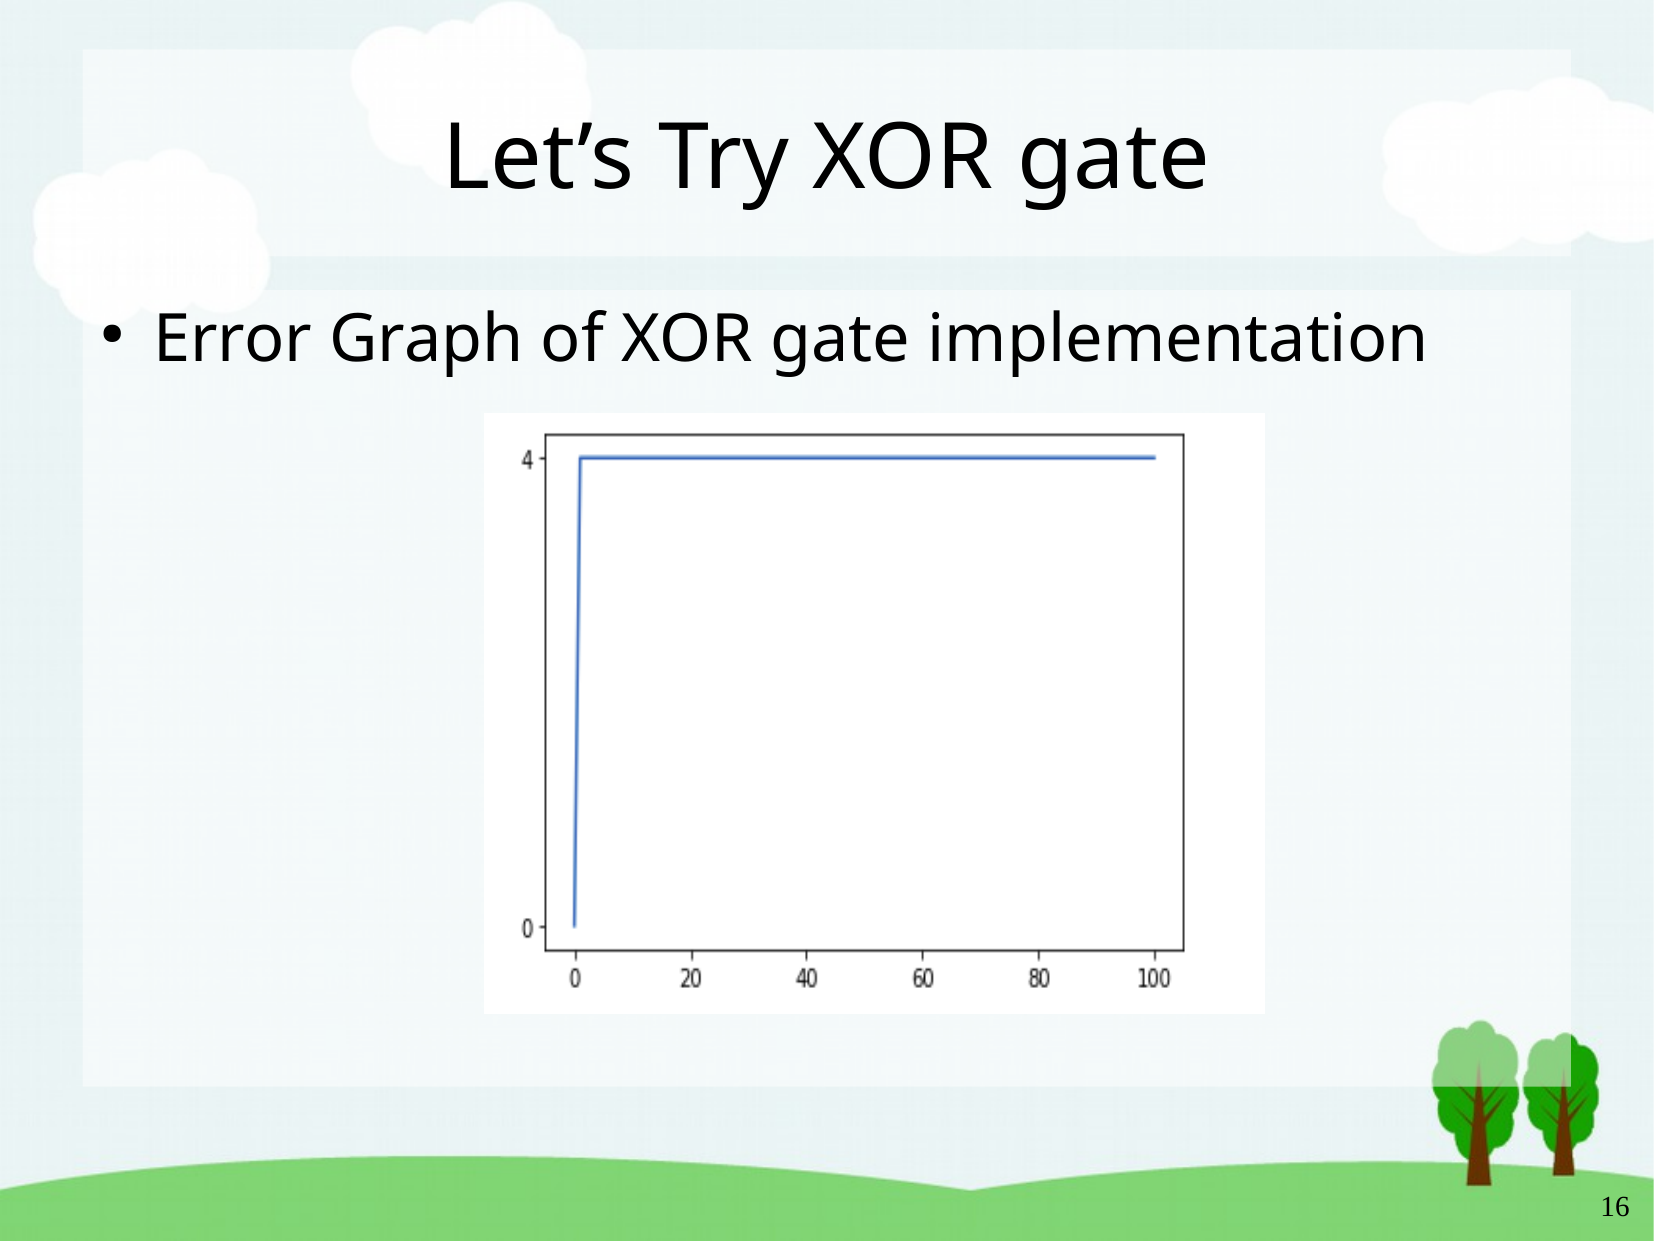

# Let’s Try XOR gate
Error Graph of XOR gate implementation
16